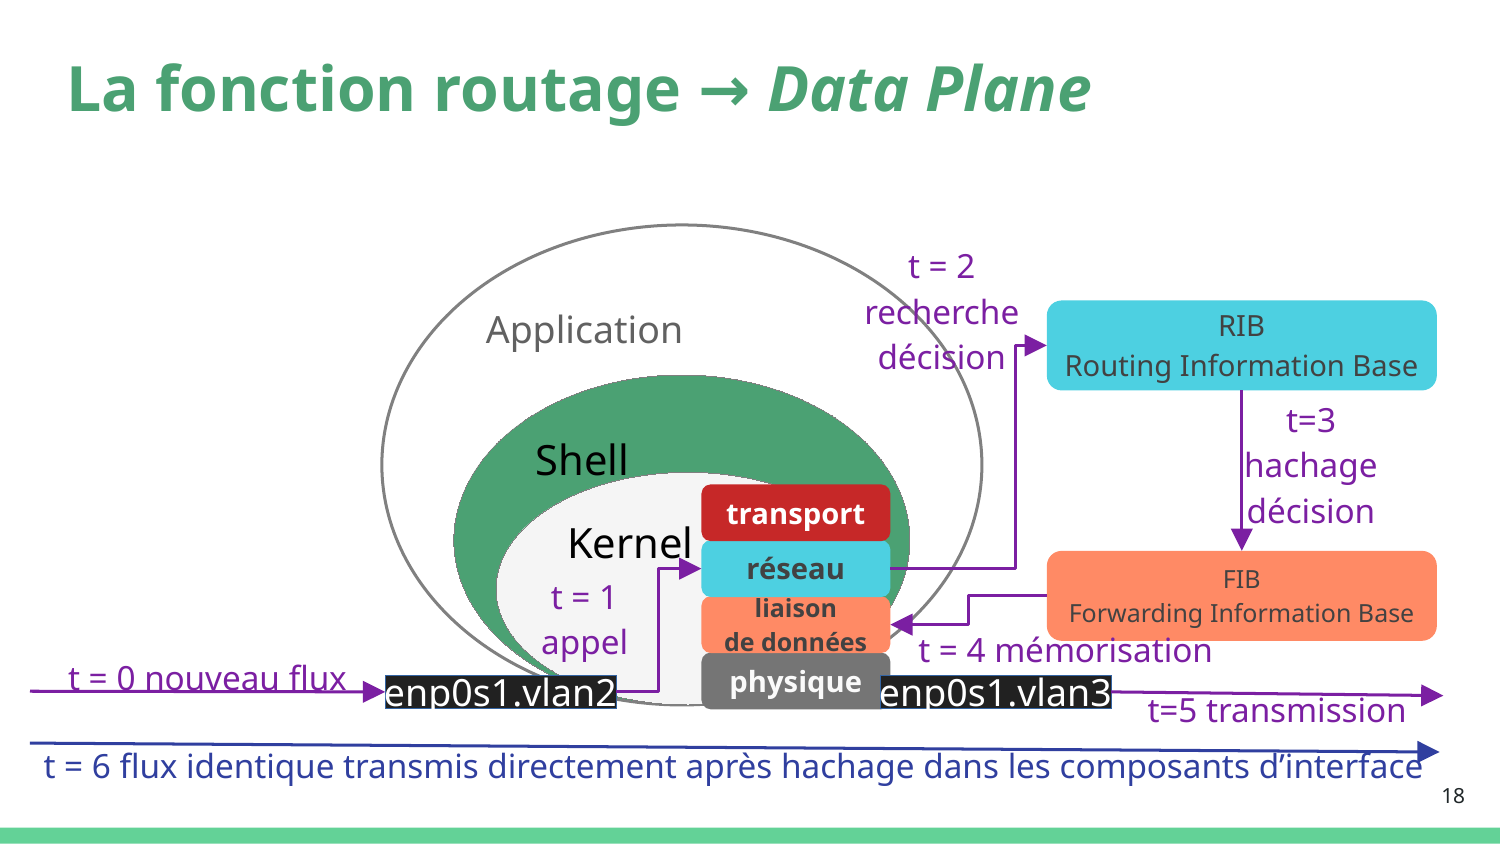

# La fonction routage → Data Plane
Application
t = 2
recherche décision
RIB
Routing Information Base
Shell
t=3
hachage
décision
Kernel
transport
réseau
FIB
Forwarding Information Base
t = 1
appel
t = 4 mémorisation
liaison
de données
physique
enp0s1.vlan2
enp0s1.vlan3